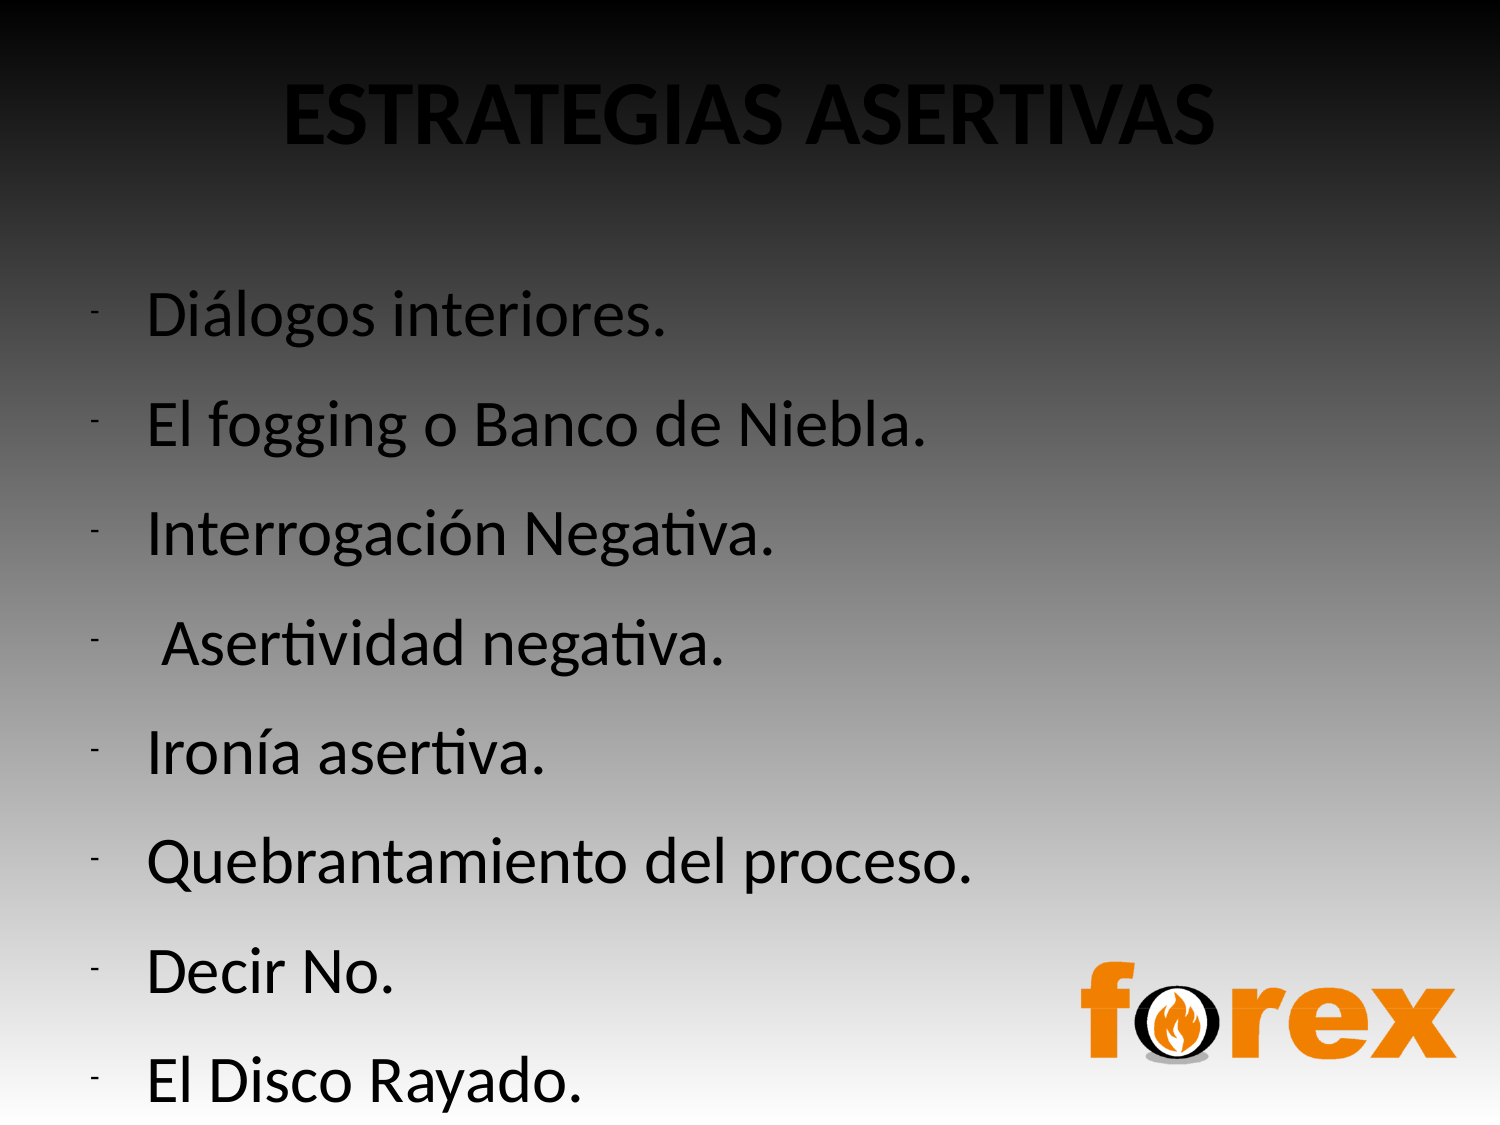

# ESTRATEGIAS ASERTIVAS
Diálogos interiores.
El fogging o Banco de Niebla.
Interrogación Negativa.
 Asertividad negativa.
Ironía asertiva.
Quebrantamiento del proceso.
Decir No.
El Disco Rayado.